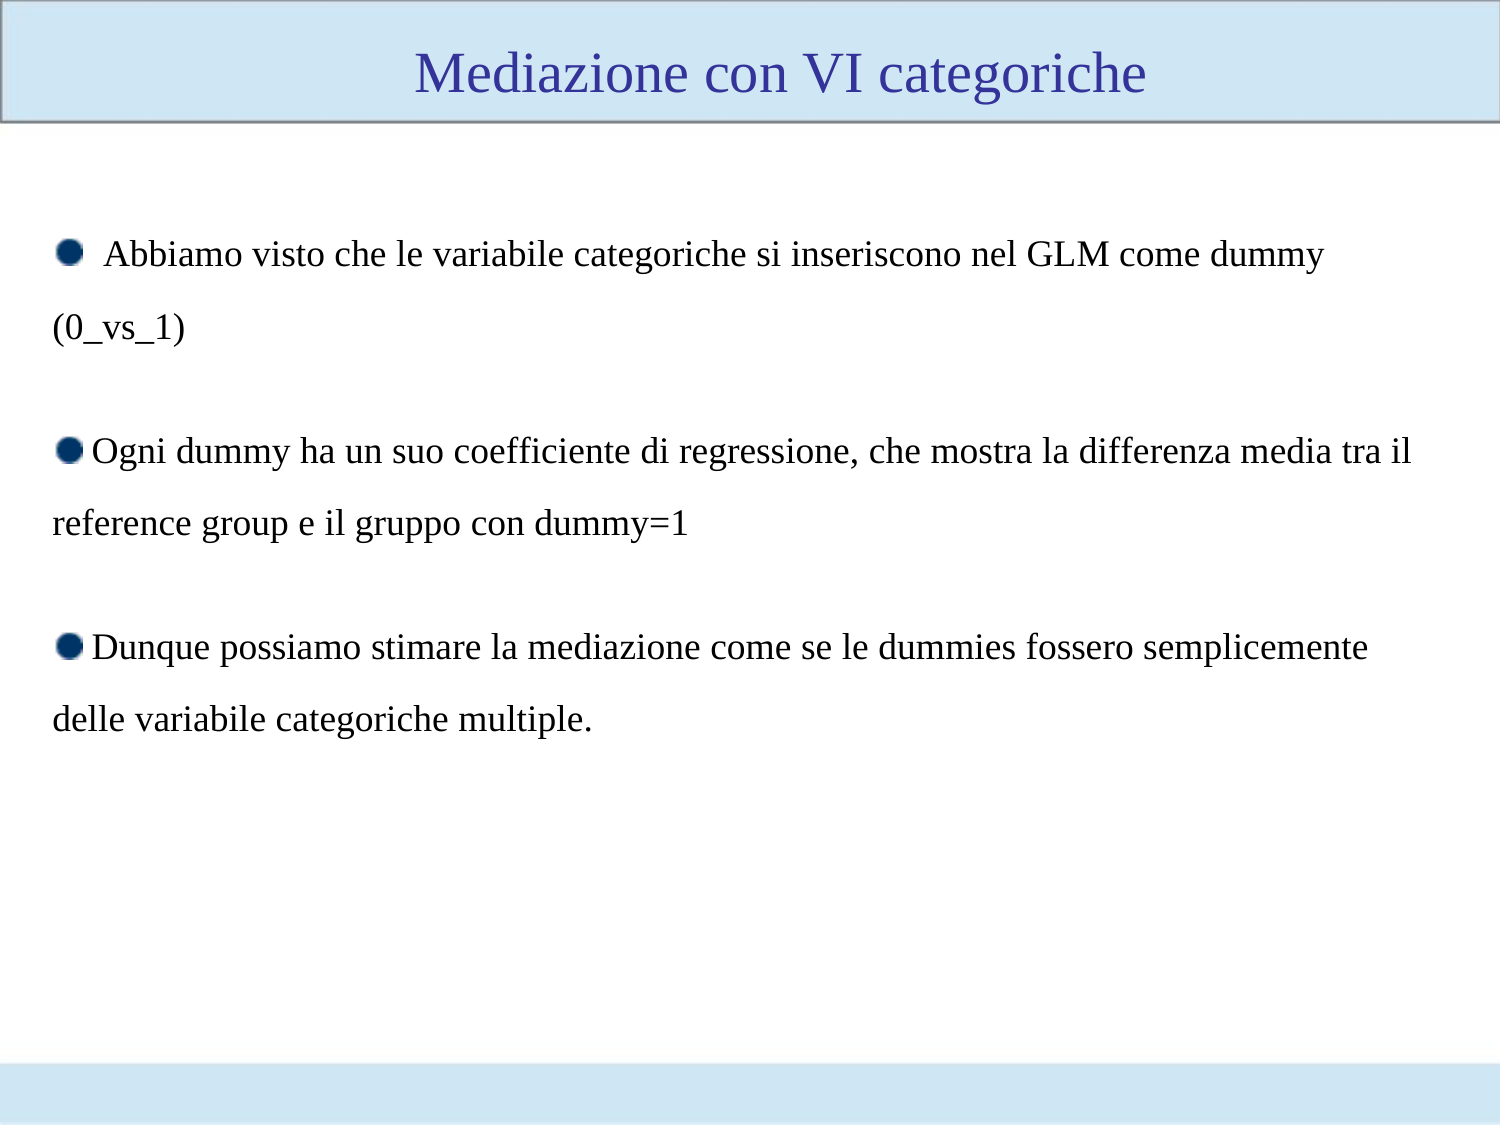

# Mediazione con VI categoriche
 Abbiamo visto che le variabile categoriche si inseriscono nel GLM come dummy (0_vs_1)
 Ogni dummy ha un suo coefficiente di regressione, che mostra la differenza media tra il reference group e il gruppo con dummy=1
 Dunque possiamo stimare la mediazione come se le dummies fossero semplicemente delle variabile categoriche multiple.